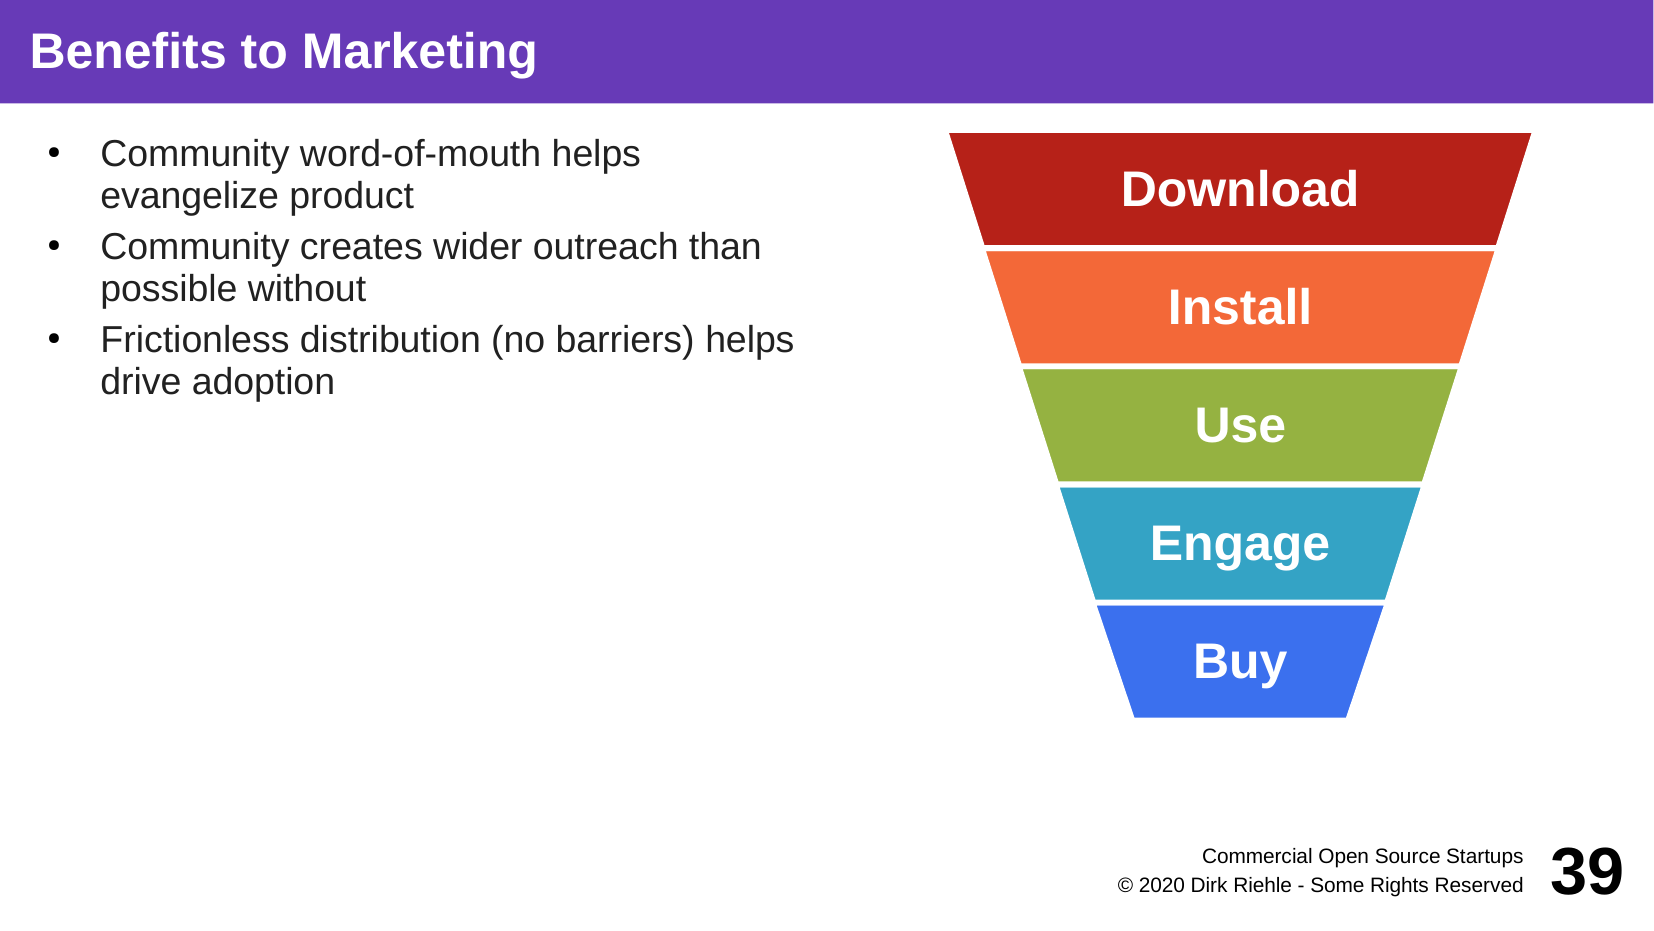

# Benefits to Marketing
Download
Install
Use
Engage
Buy
Community word-of-mouth helps evangelize product
Community creates wider outreach than possible without
Frictionless distribution (no barriers) helps drive adoption
Commercial Open Source Startups
39
© 2020 Dirk Riehle - Some Rights Reserved